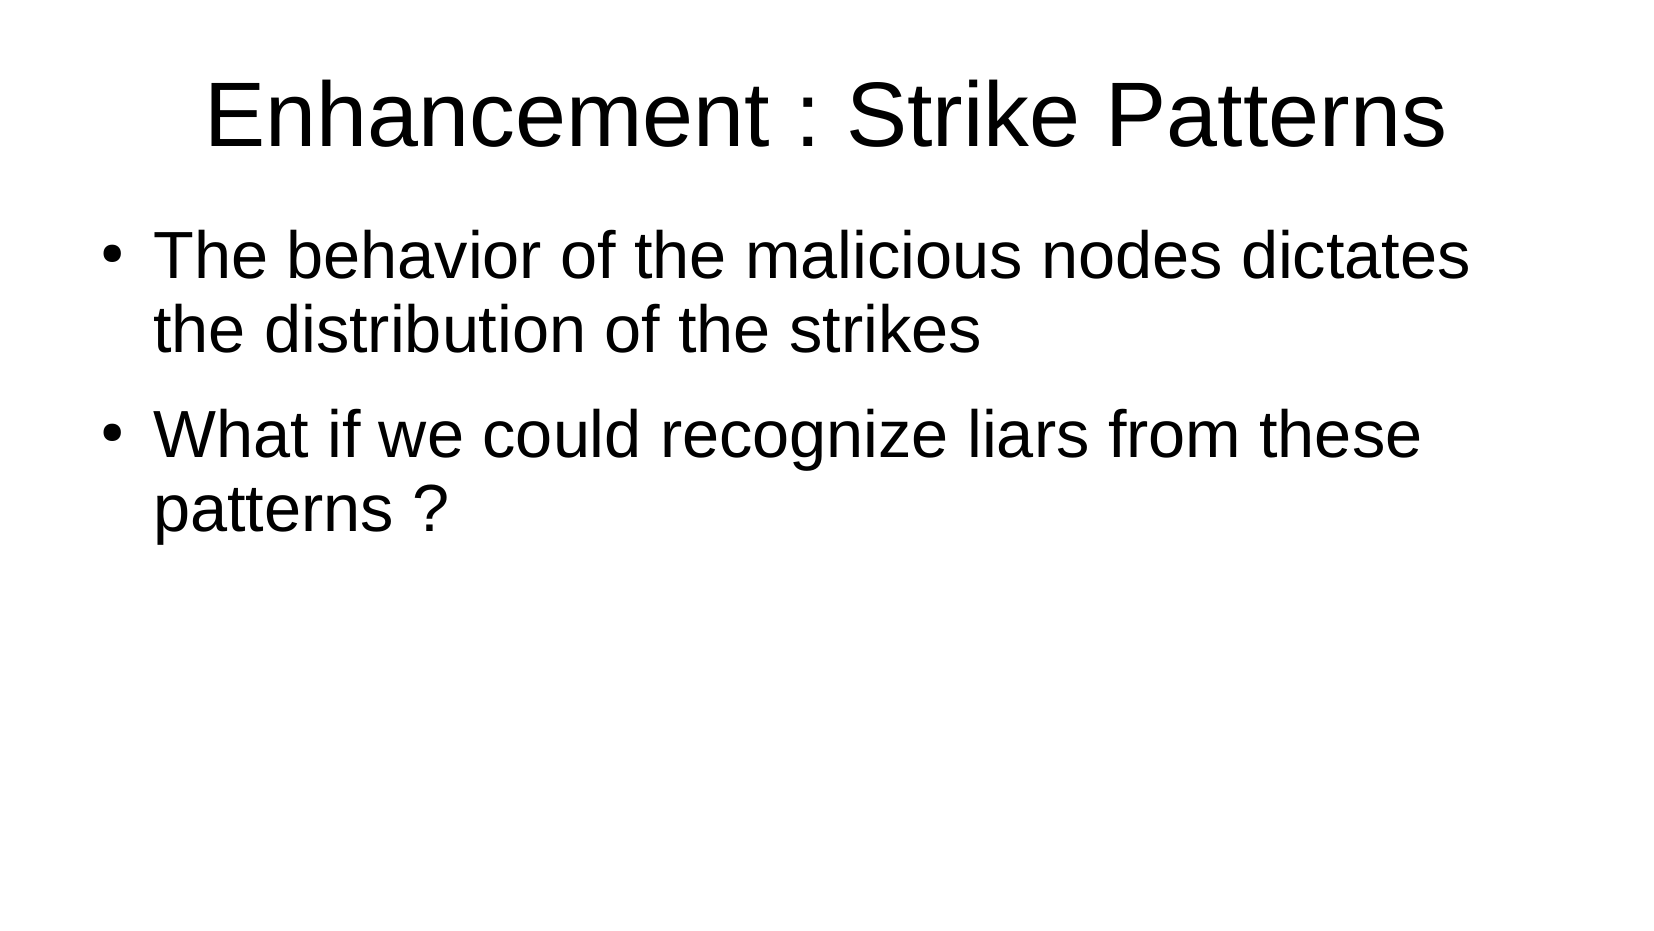

# Enhancement : Strike Patterns
The behavior of the malicious nodes dictates the distribution of the strikes
What if we could recognize liars from these patterns ?